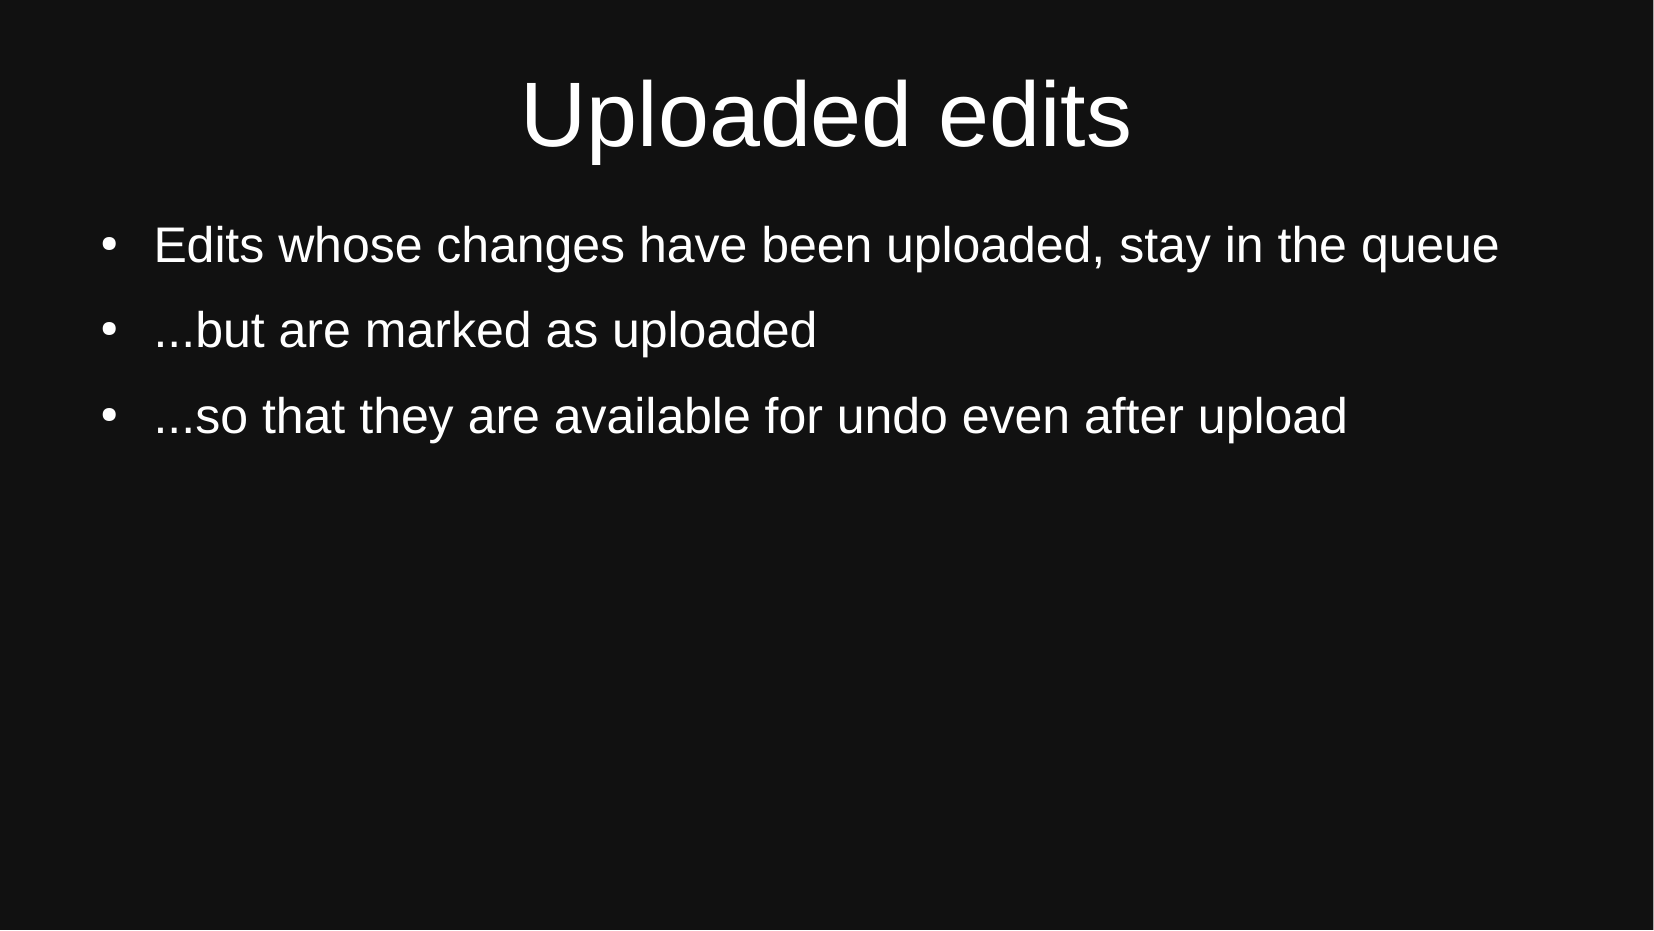

# Uploaded edits
Edits whose changes have been uploaded, stay in the queue
...but are marked as uploaded
...so that they are available for undo even after upload